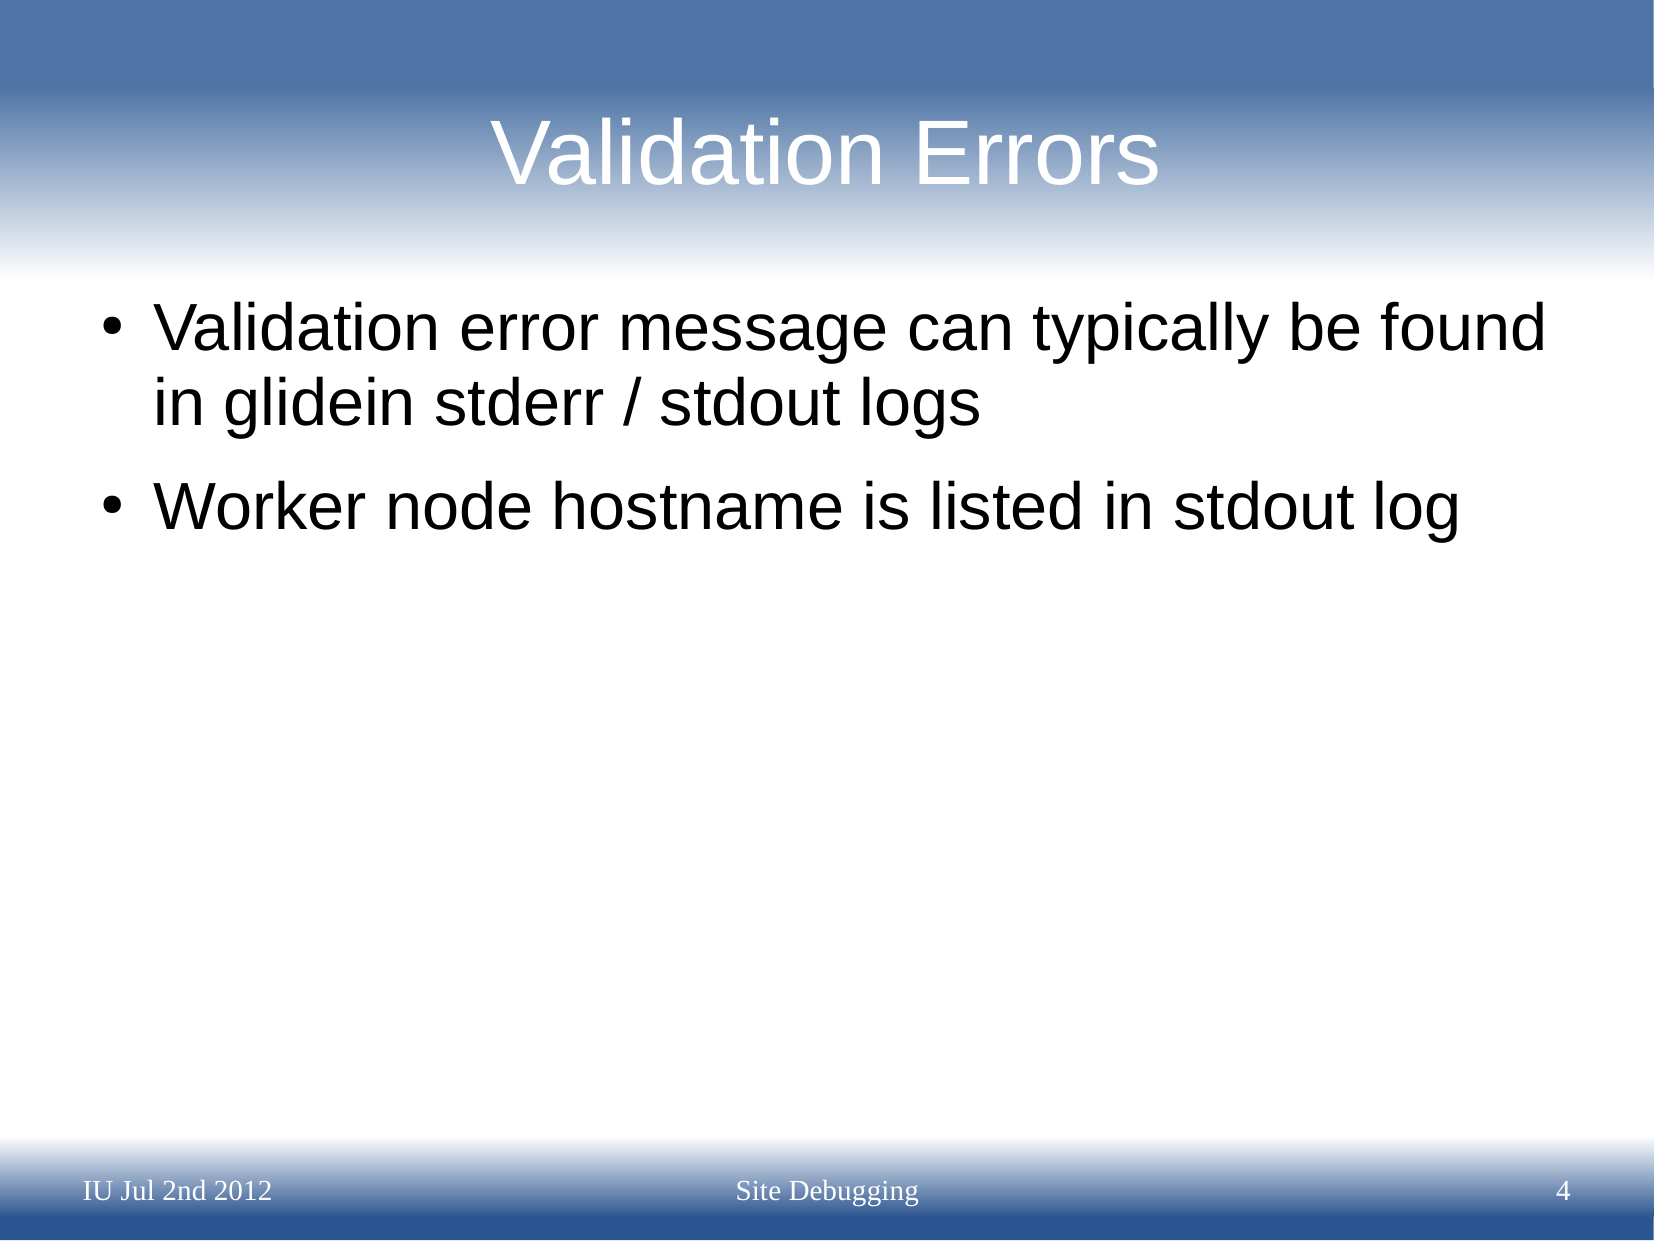

# Validation Errors
Validation error message can typically be found in glidein stderr / stdout logs
Worker node hostname is listed in stdout log
IU Jul 2nd 2012
Site Debugging
4